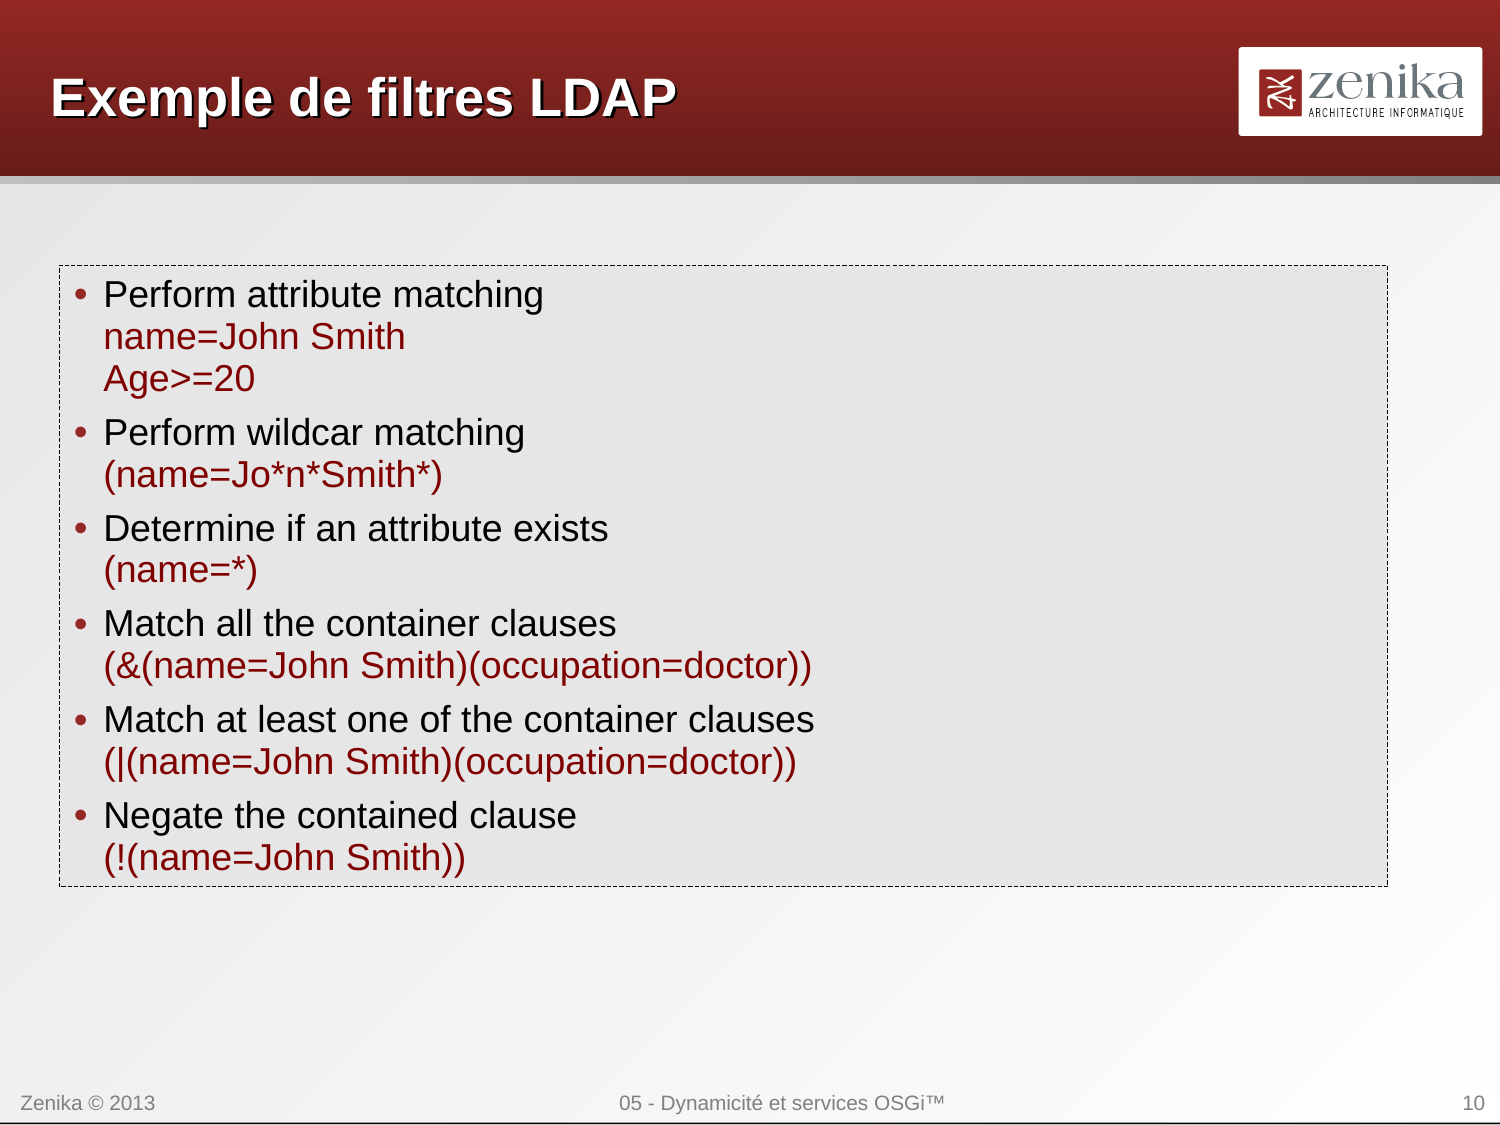

# Exemple de filtres LDAP
Perform attribute matching
name=John Smith
Age>=20
Perform wildcar matching
(name=Jo*n*Smith*)
Determine if an attribute exists
(name=*)
Match all the container clauses
(&(name=John Smith)(occupation=doctor))
Match at least one of the container clauses
(|(name=John Smith)(occupation=doctor))
Negate the contained clause
(!(name=John Smith))